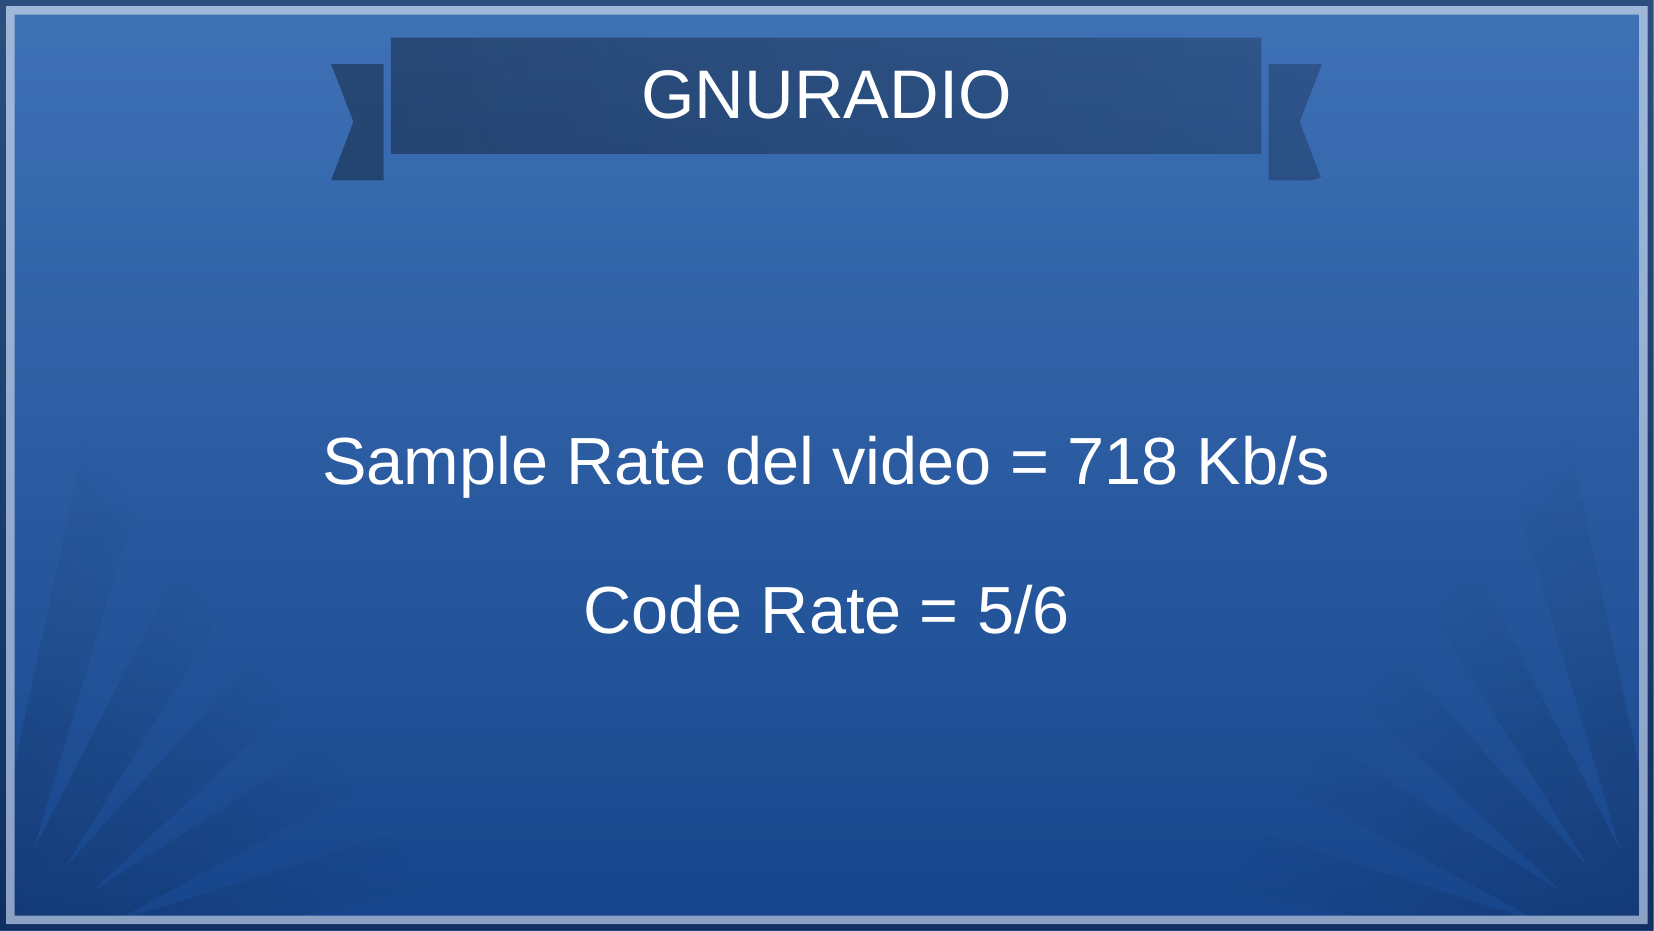

# GNURADIO
Sample Rate del video = 718 Kb/s
Code Rate = 5/6